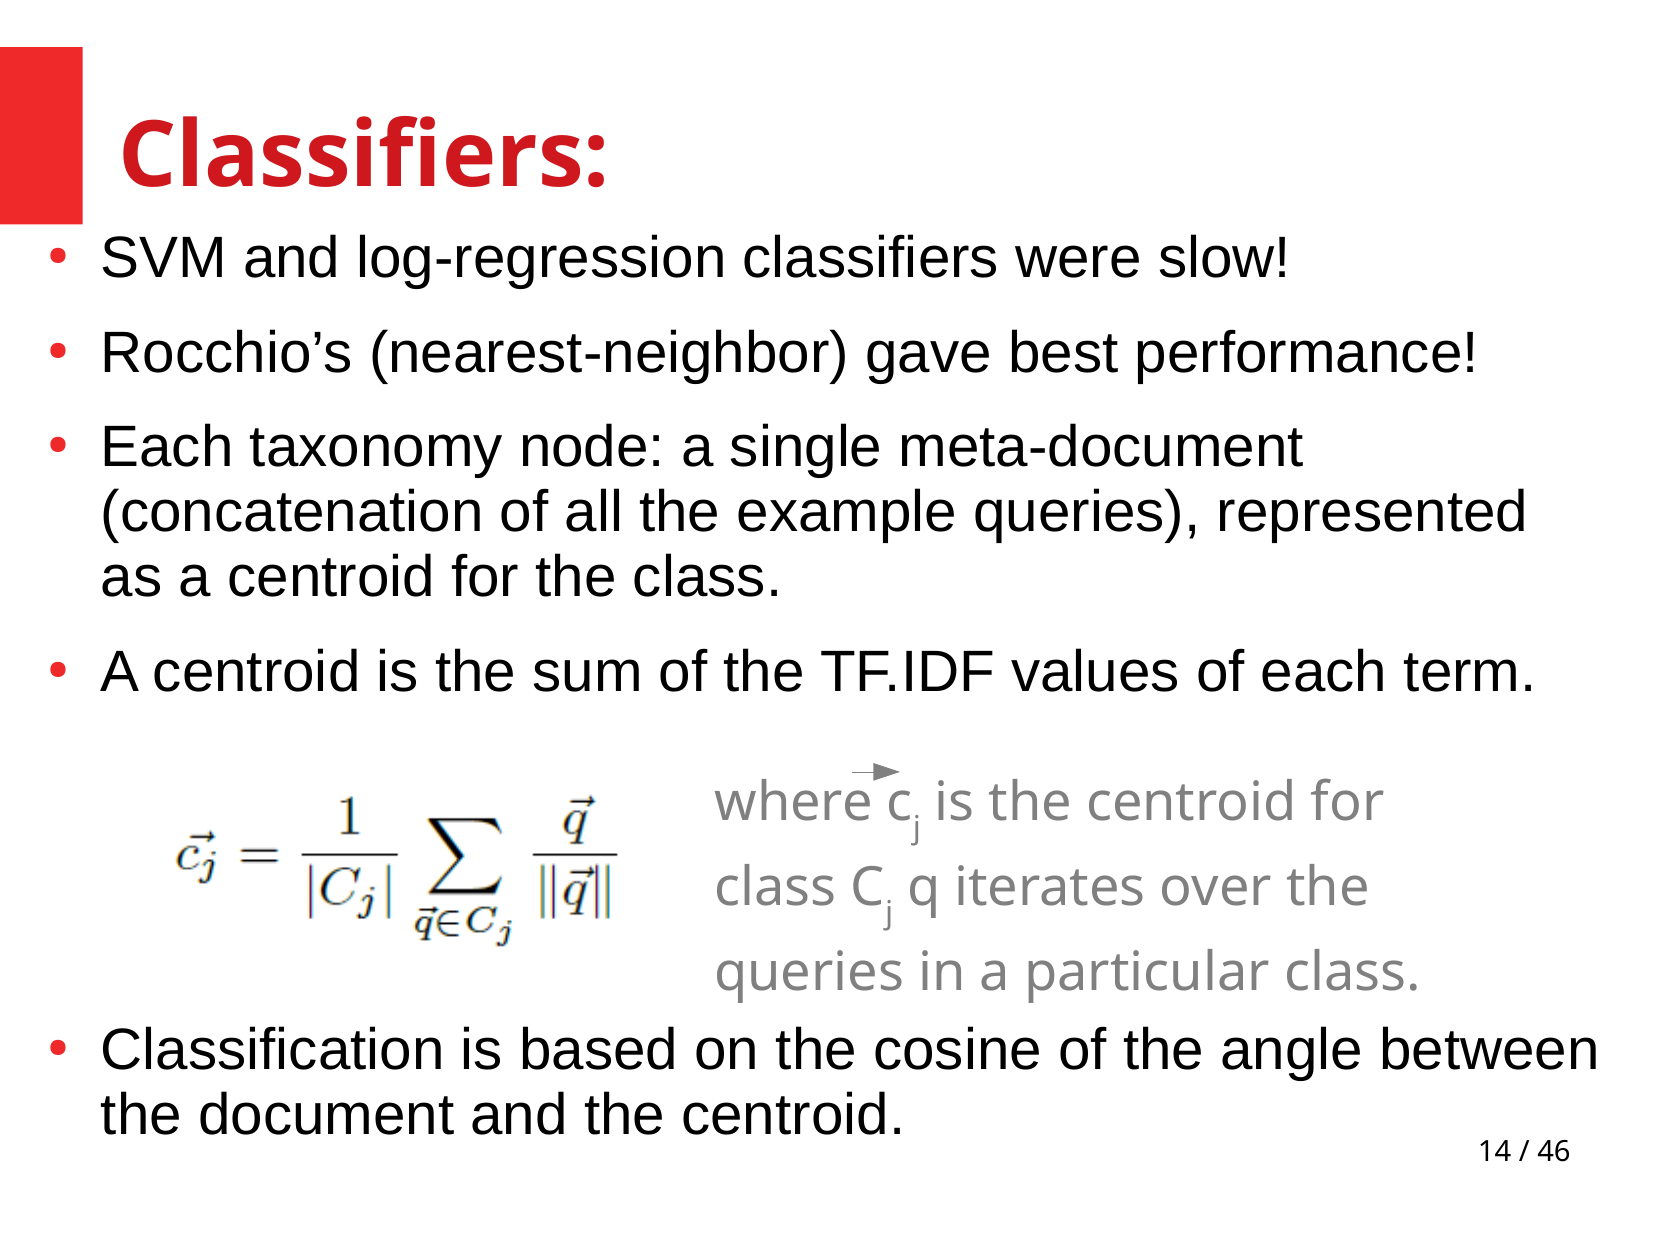

# Classifiers:
SVM and log-regression classifiers were slow!
Rocchio’s (nearest-neighbor) gave best performance!
Each taxonomy node: a single meta-document (concatenation of all the example queries), represented as a centroid for the class.
A centroid is the sum of the TF.IDF values of each term.
Classification is based on the cosine of the angle between the document and the centroid.
where cj is the centroid for class Cj q iterates over the queries in a particular class.
14